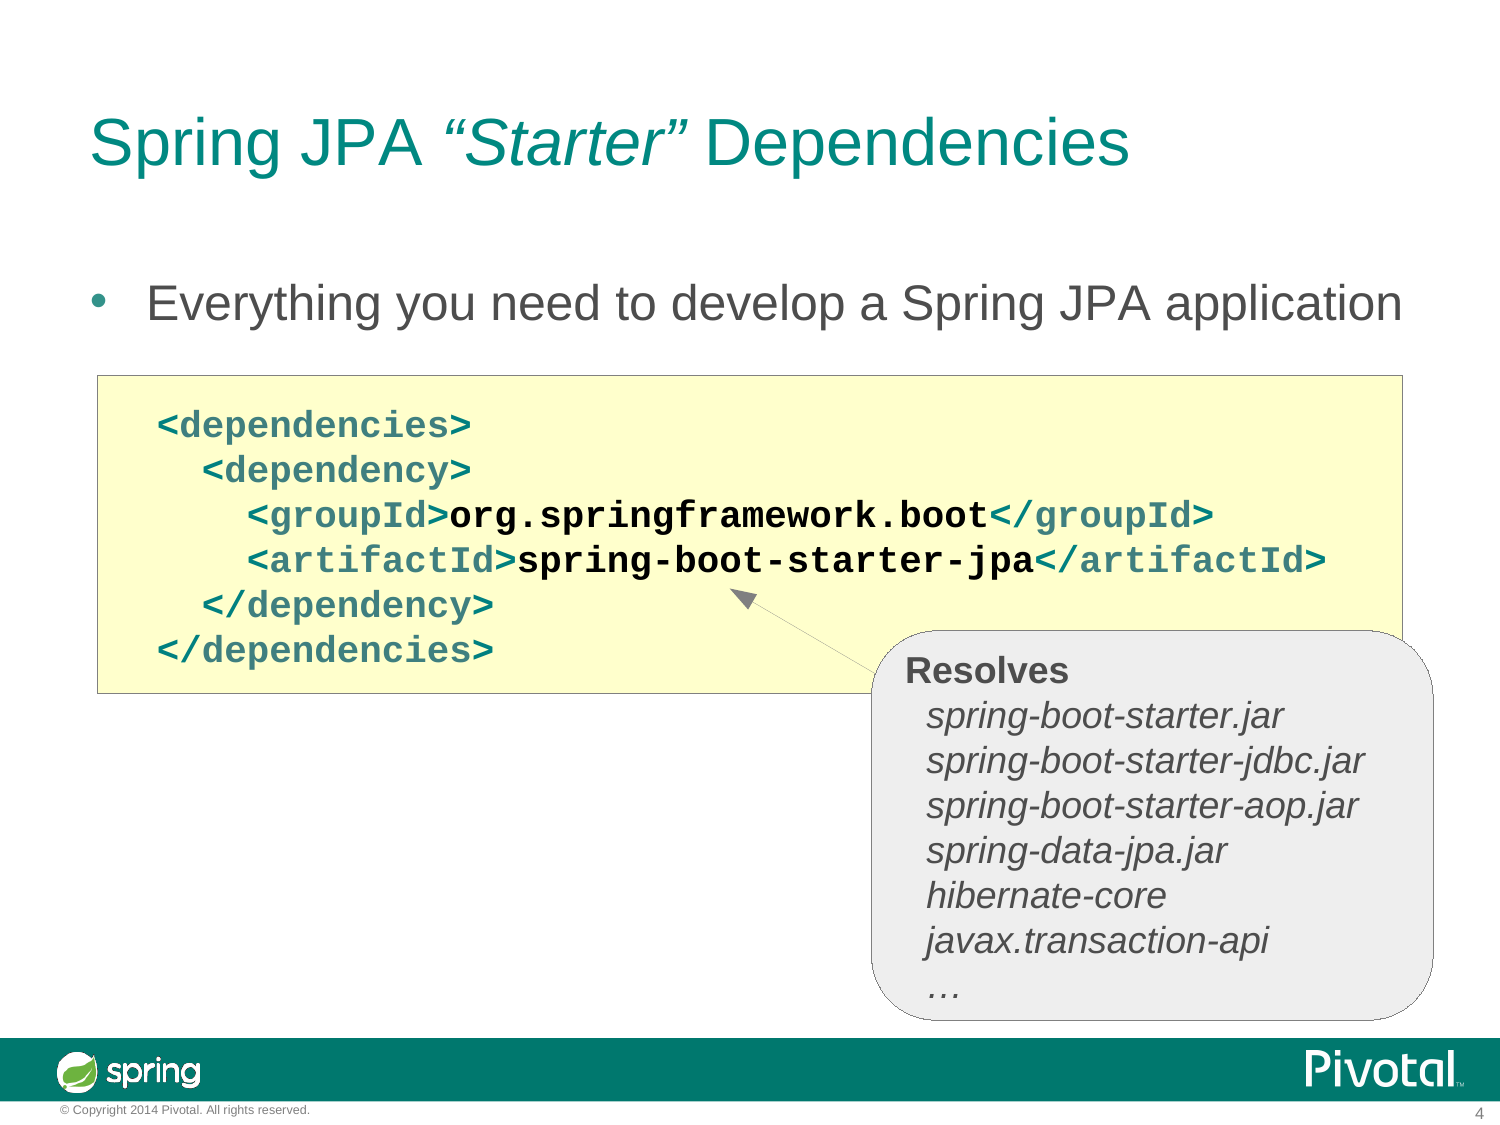

# Spring JPA “Starter” Dependencies
Everything you need to develop a Spring JPA application
 <dependencies>
 <dependency>
 <groupId>org.springframework.boot</groupId>
 <artifactId>spring-boot-starter-jpa</artifactId>
 </dependency>
 </dependencies>
Resolves
 spring-boot-starter.jar
 spring-boot-starter-jdbc.jar
 spring-boot-starter-aop.jar
 spring-data-jpa.jar
 hibernate-core
 javax.transaction-api
 …